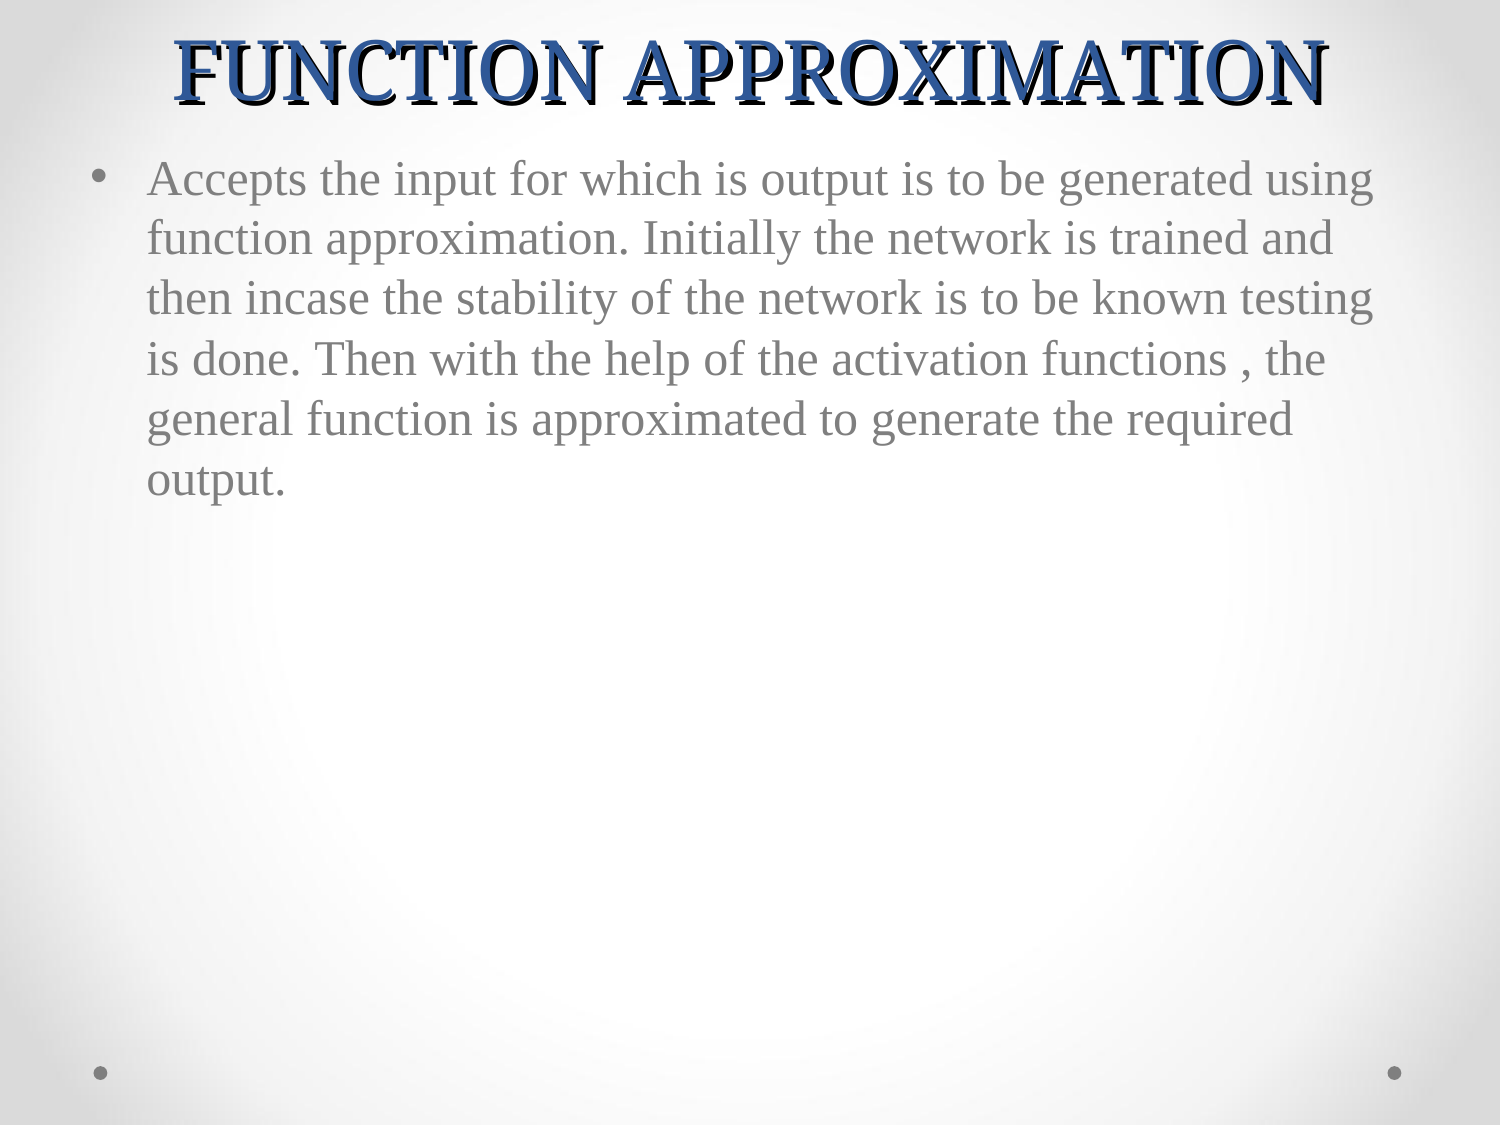

# FUNCTION APPROXIMATION
Accepts the input for which is output is to be generated using function approximation. Initially the network is trained and then incase the stability of the network is to be known testing is done. Then with the help of the activation functions , the general function is approximated to generate the required output.